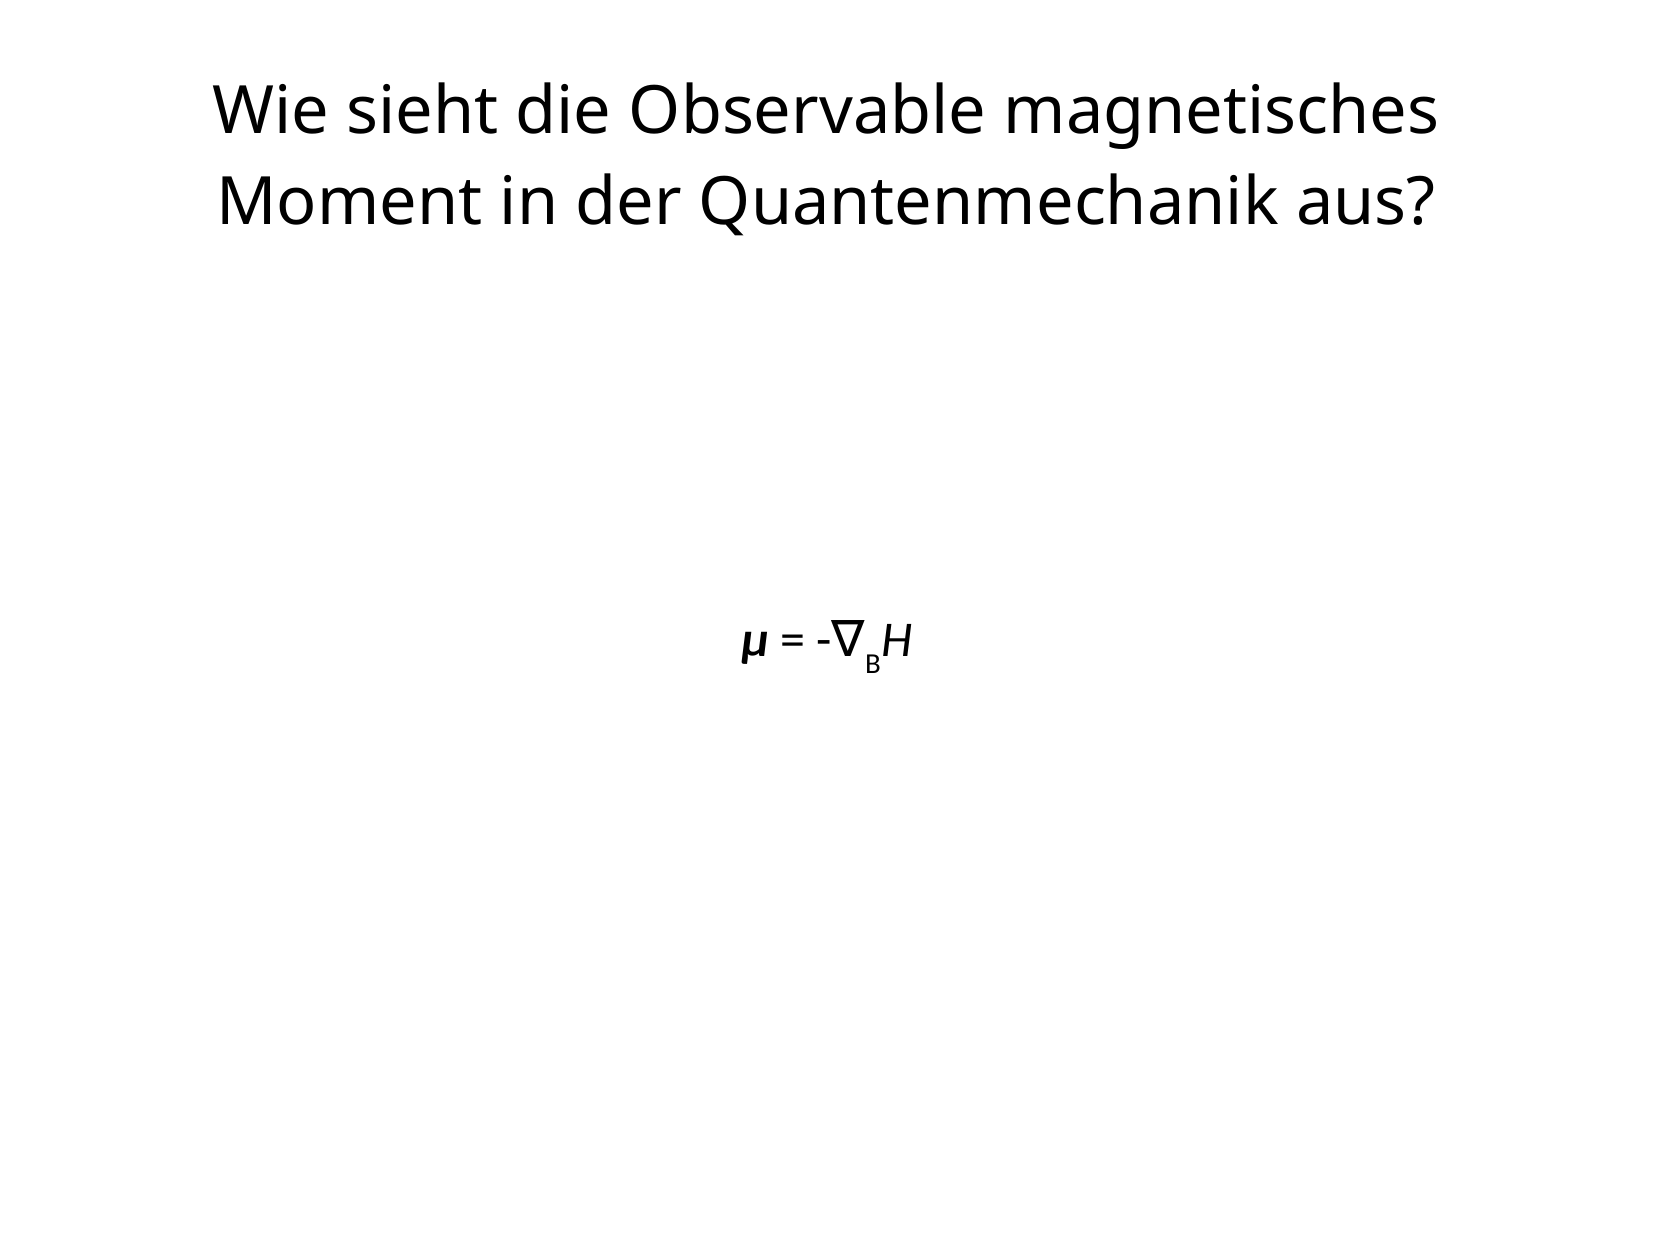

# Wie sieht die Observable magnetisches Moment in der Quantenmechanik aus?
μ = -∇BH